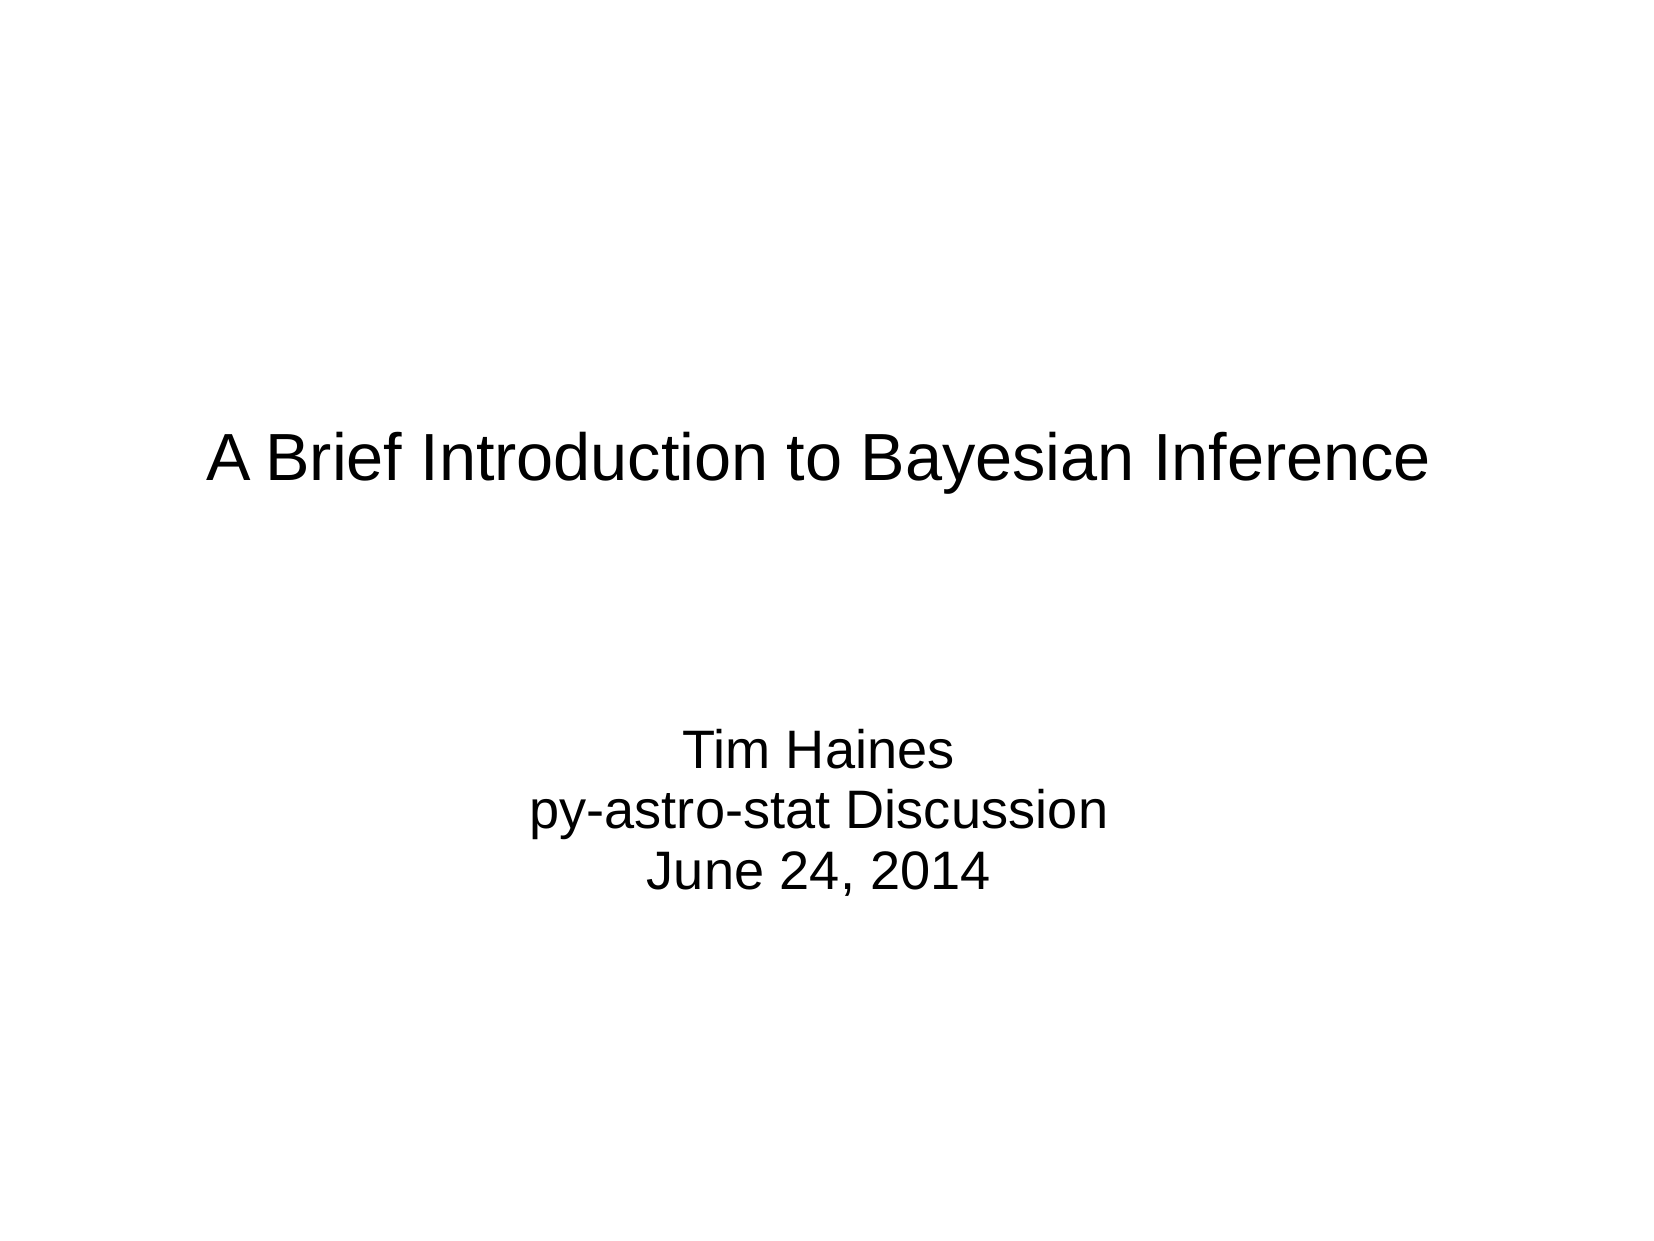

# A Brief Introduction to Bayesian Inference
Tim Haines
py-astro-stat Discussion
June 24, 2014